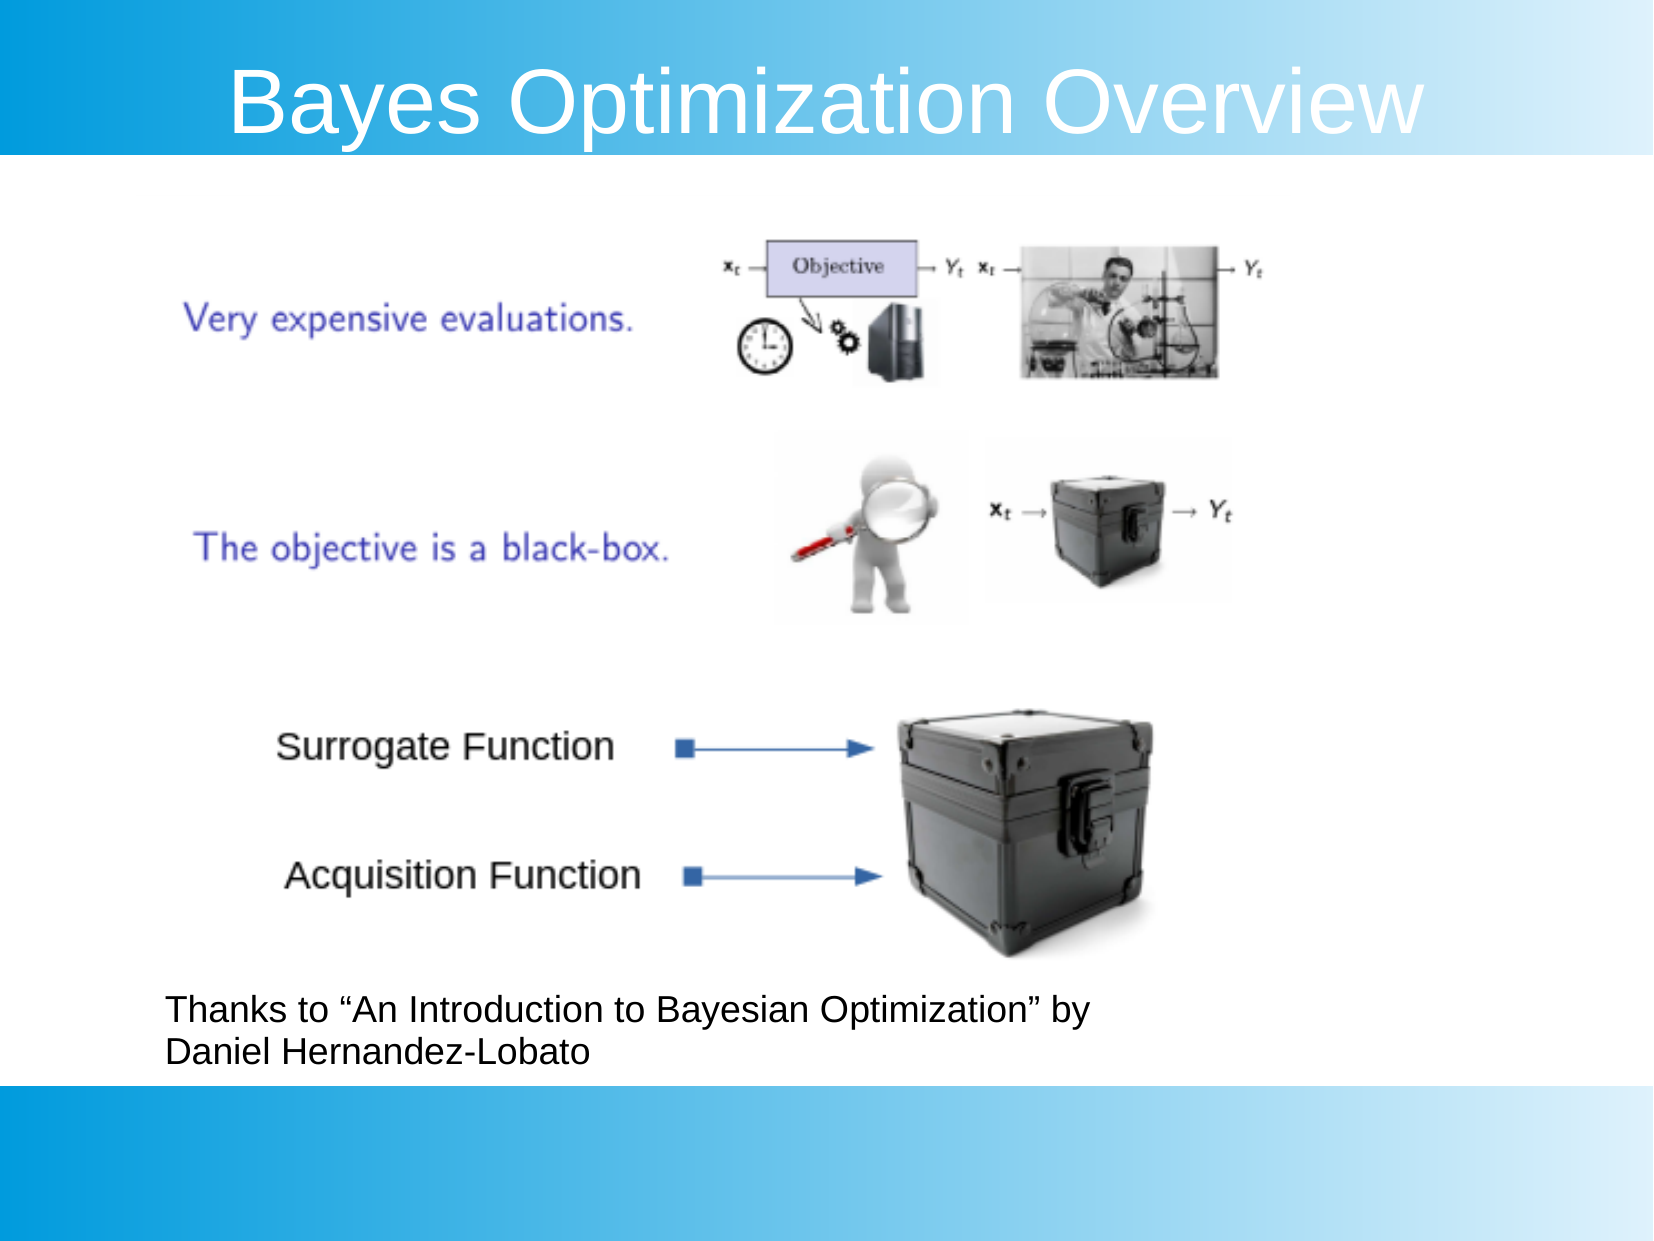

# Bayes Optimization Overview
Thanks to “An Introduction to Bayesian Optimization” by
Daniel Hernandez-Lobato